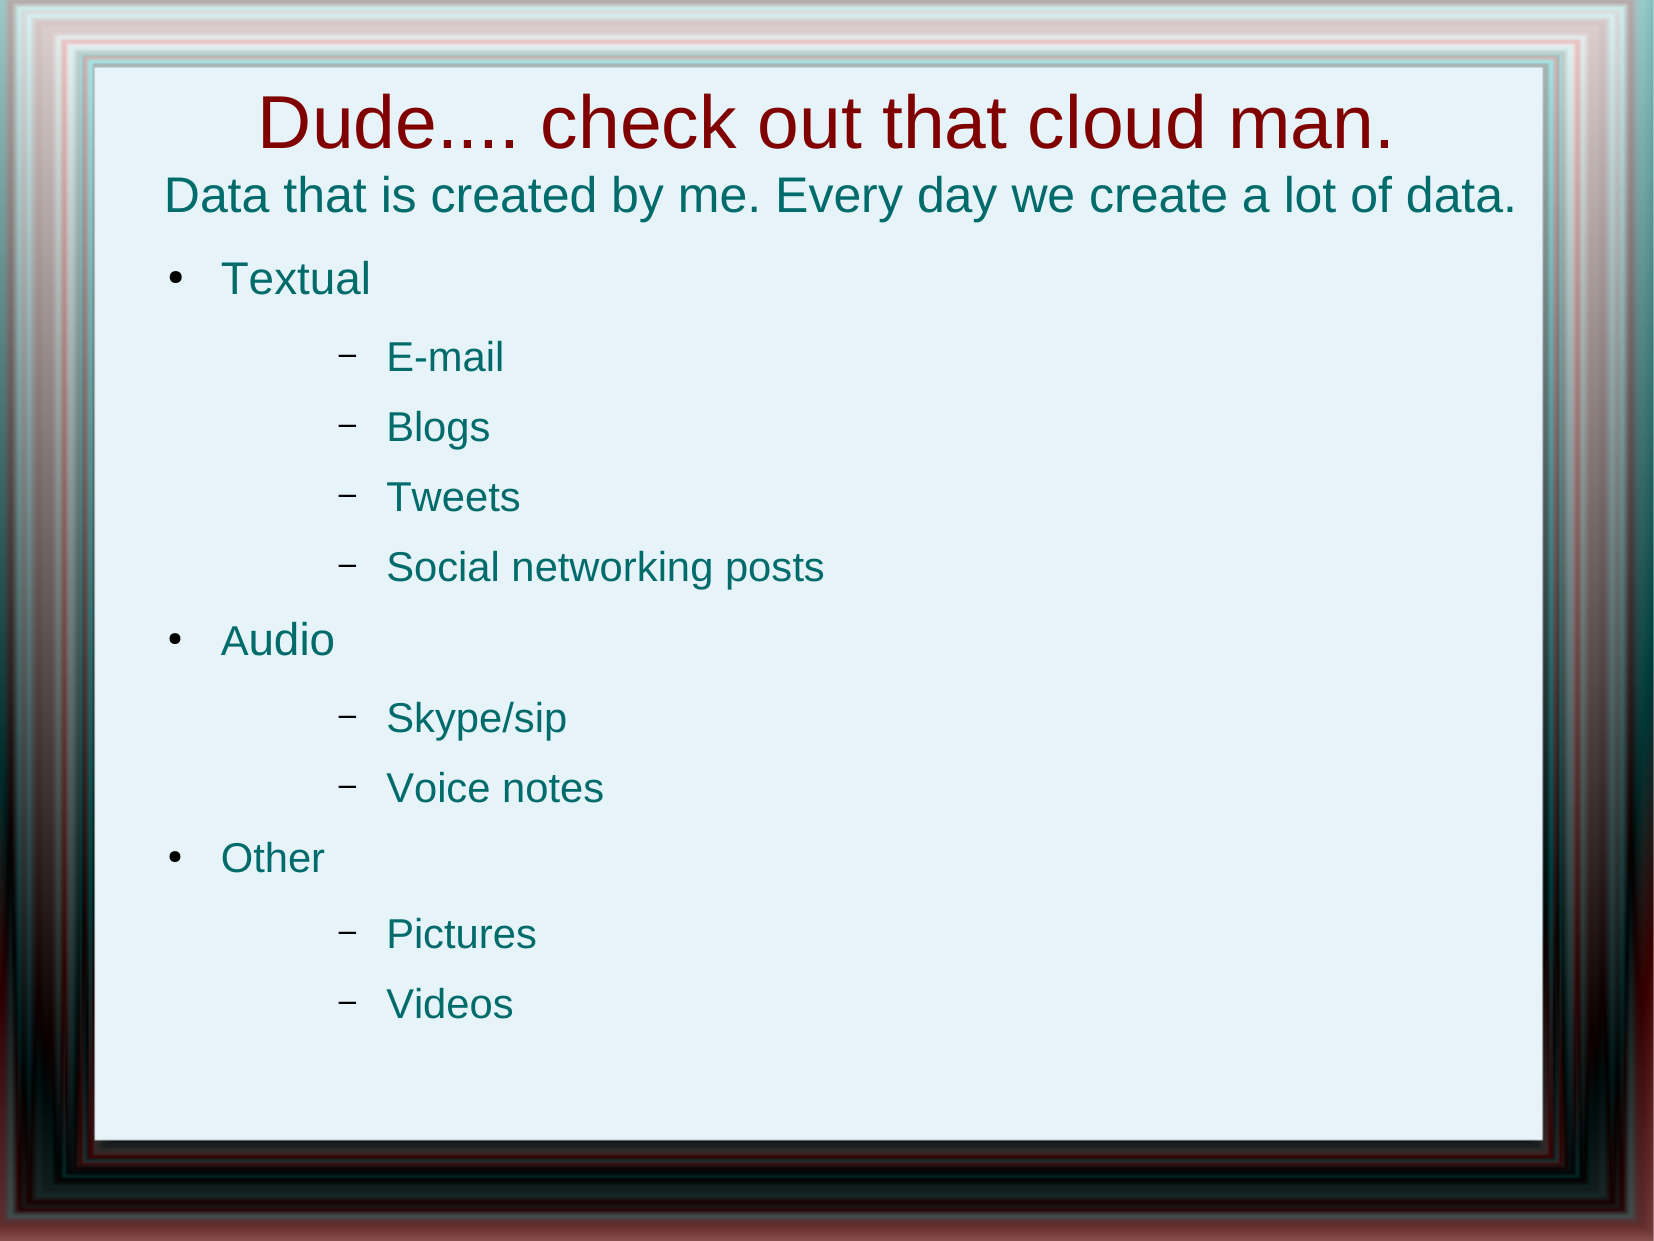

# Dude.... check out that cloud man.
 Data that is created by me. Every day we create a lot of data.
Textual
E-mail
Blogs
Tweets
Social networking posts
Audio
Skype/sip
Voice notes
Other
Pictures
Videos